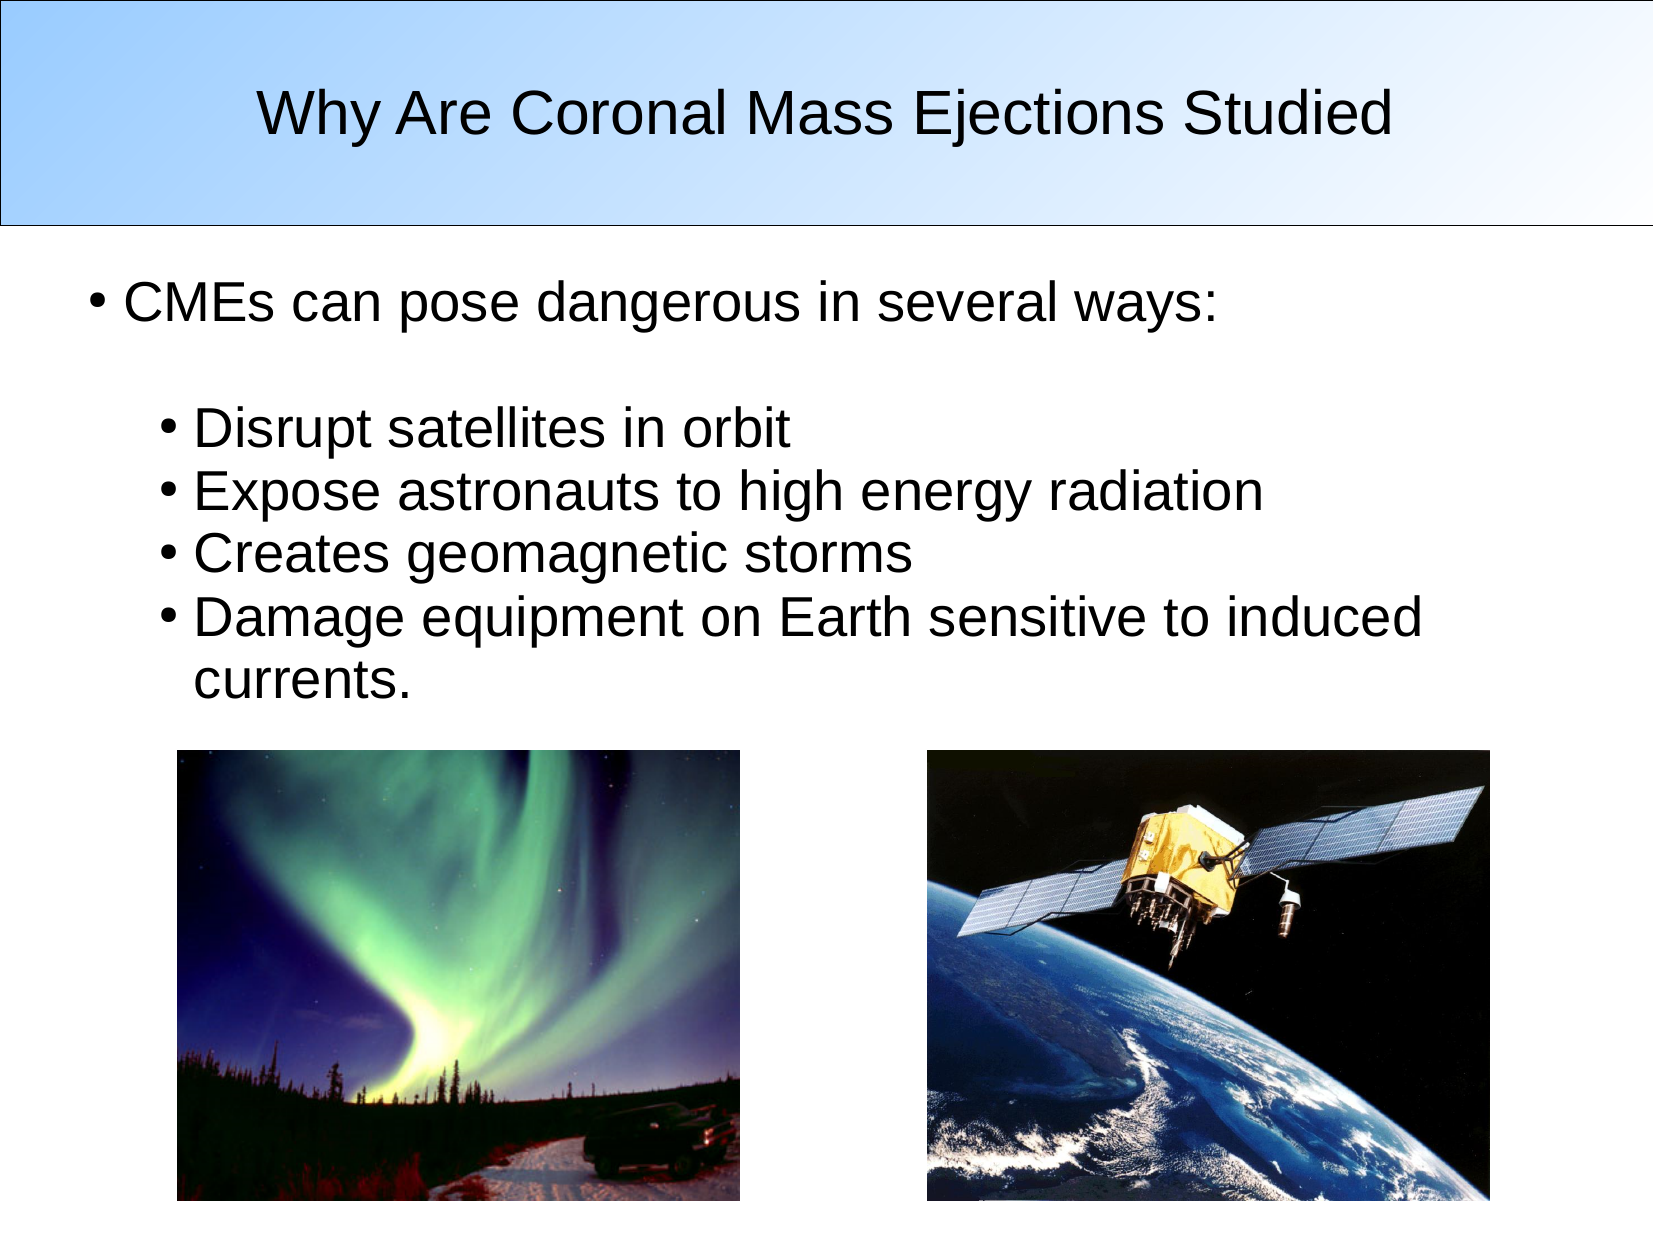

Why Are Coronal Mass Ejections Studied
CMEs can pose dangerous in several ways:
Disrupt satellites in orbit
Expose astronauts to high energy radiation
Creates geomagnetic storms
Damage equipment on Earth sensitive to induced currents.